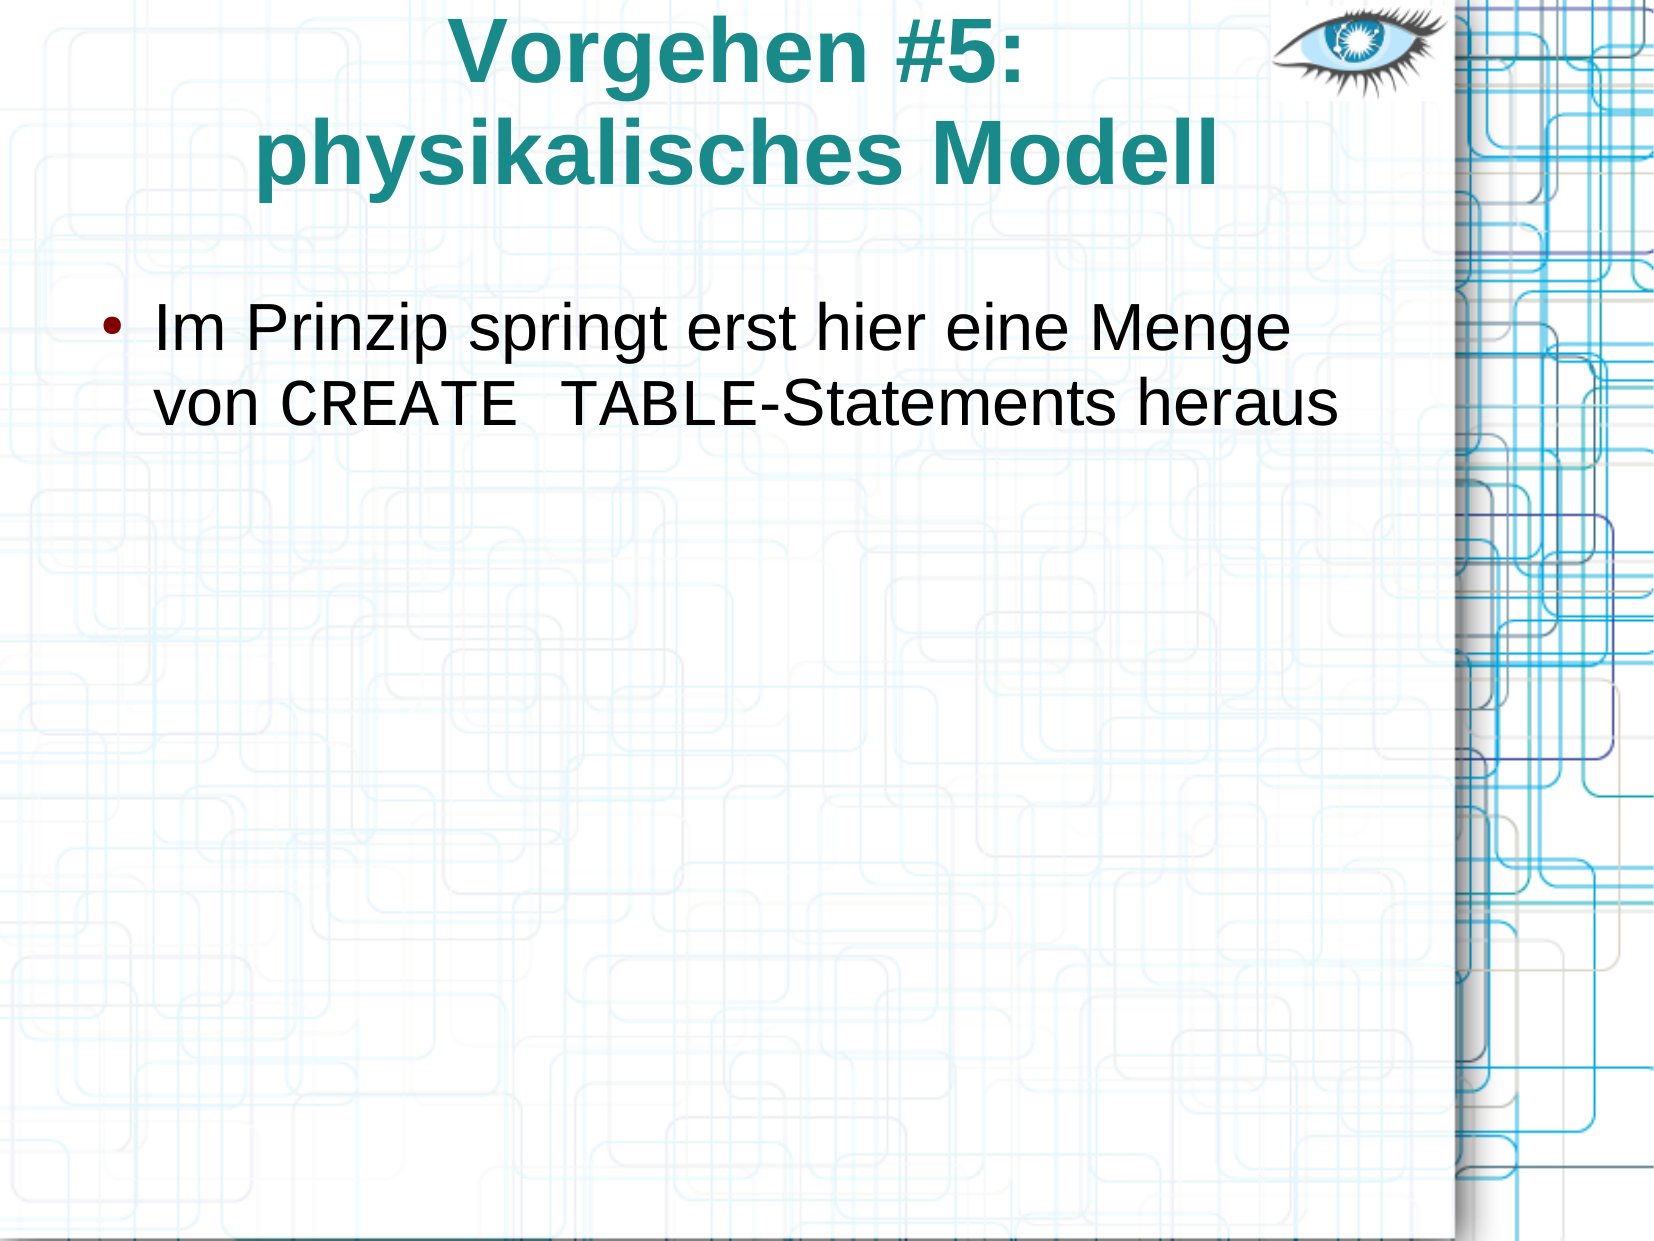

# Vorgehen #5: physikalisches Modell
Im Prinzip springt erst hier eine Menge von CREATE TABLE-Statements heraus